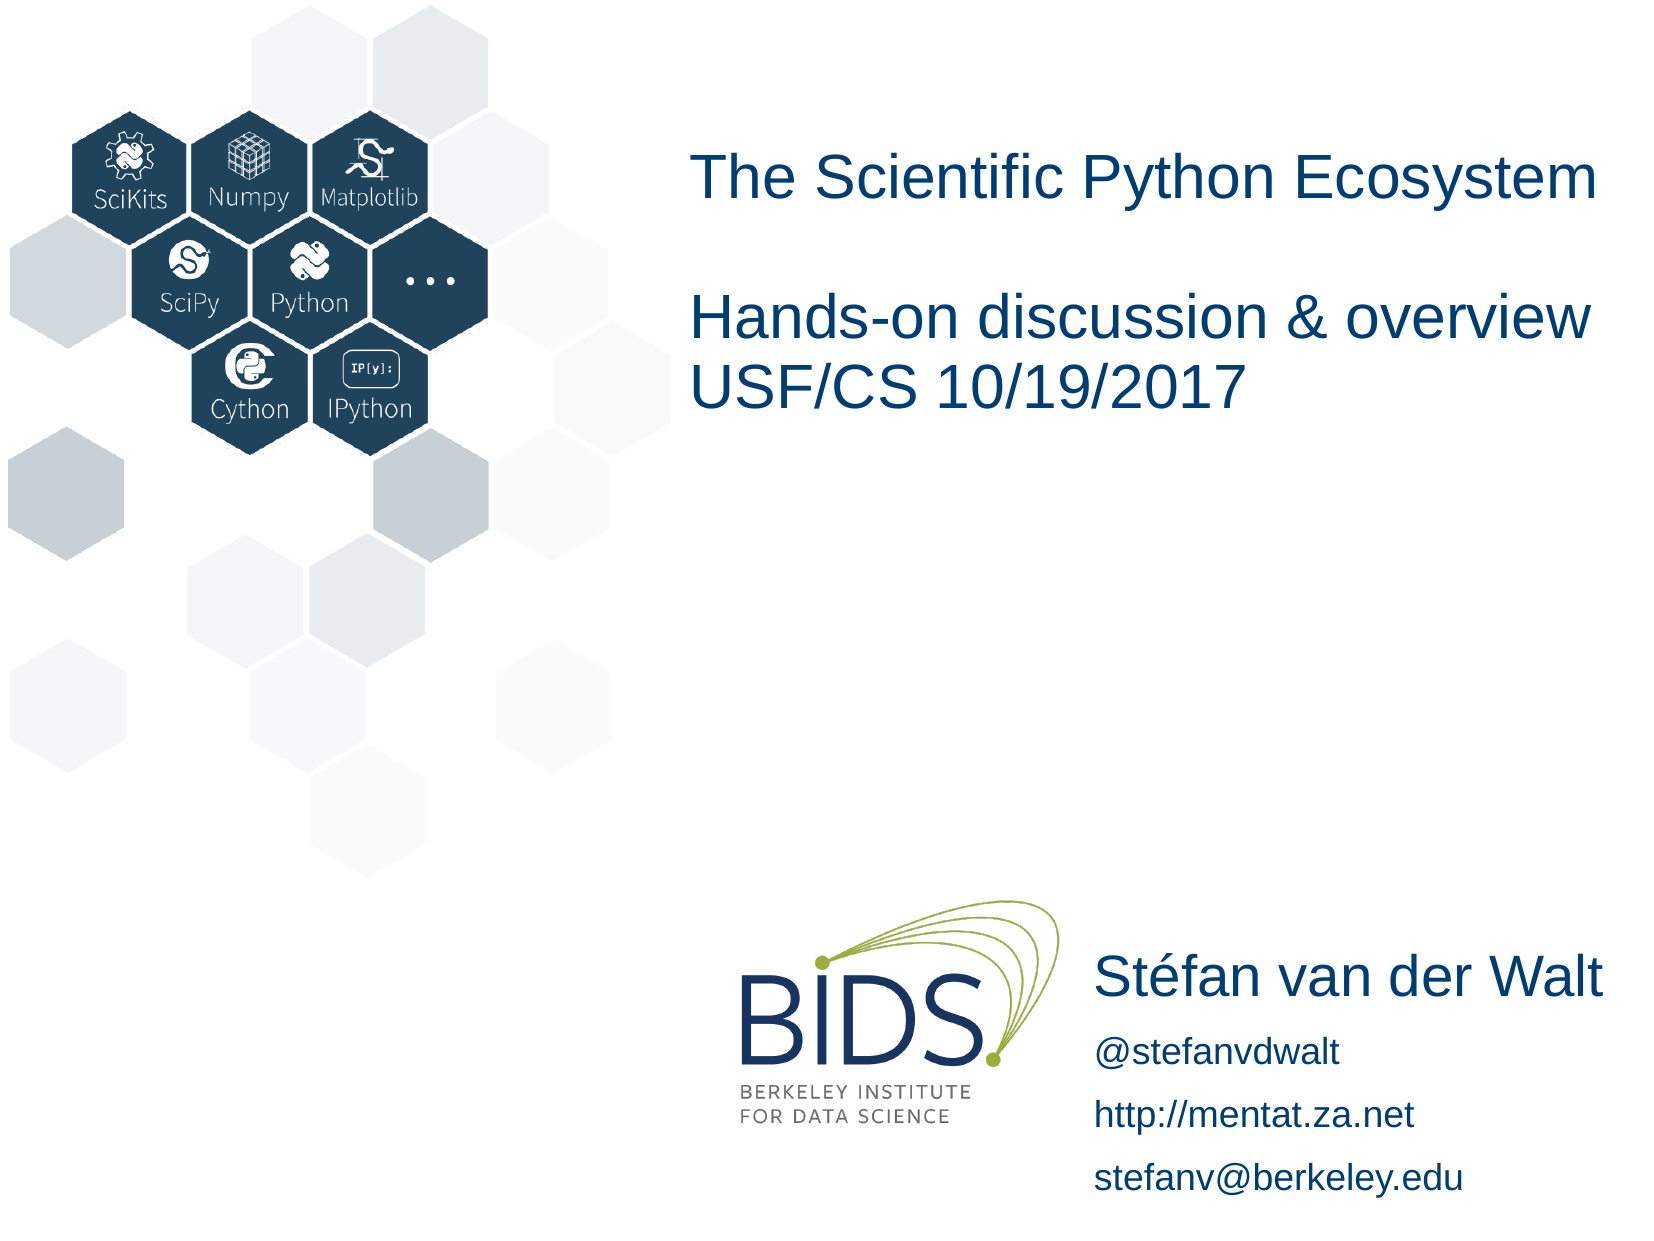

The Scientific Python Ecosystem
Hands-on discussion & overview
USF/CS 10/19/2017
Stéfan van der Walt
@stefanvdwalt
http://mentat.za.net
stefanv@berkeley.edu